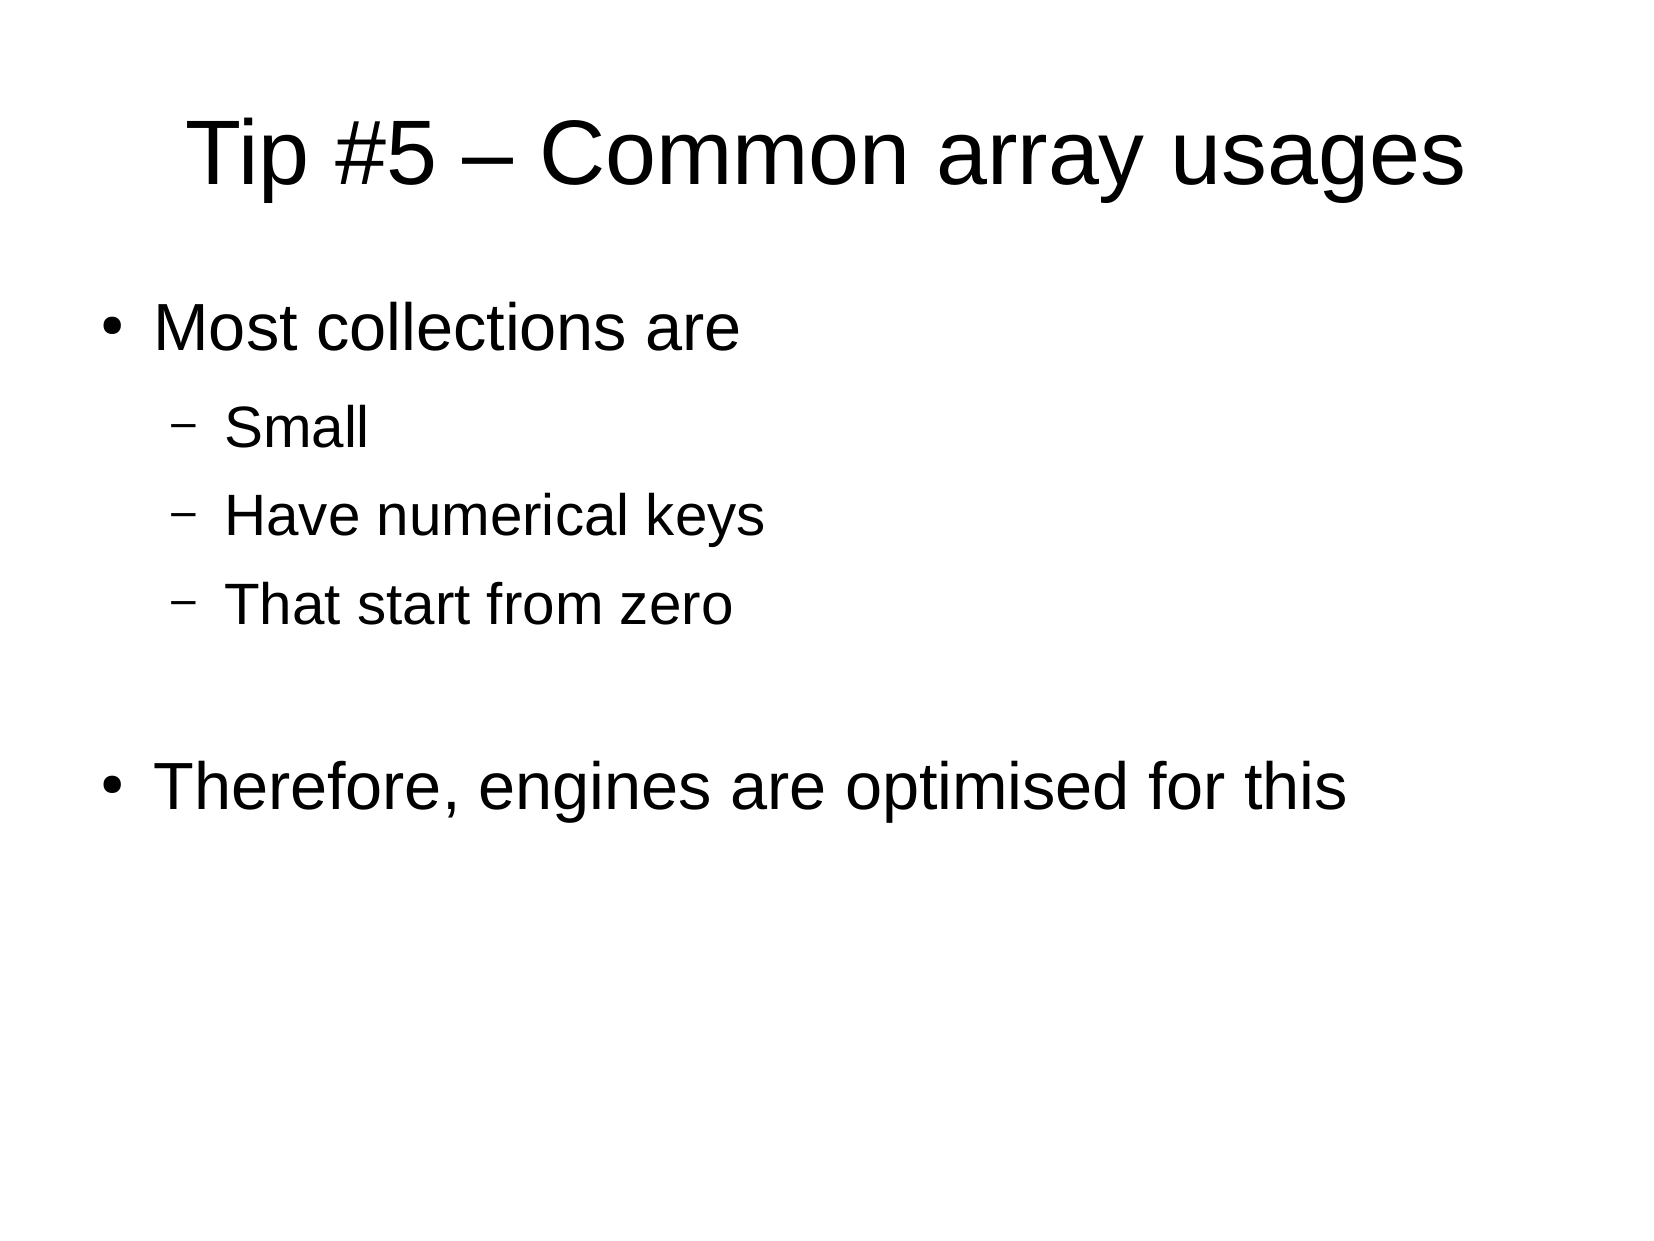

# Tip #5 – Common array usages
Most collections are
Small
Have numerical keys
That start from zero
Therefore, engines are optimised for this